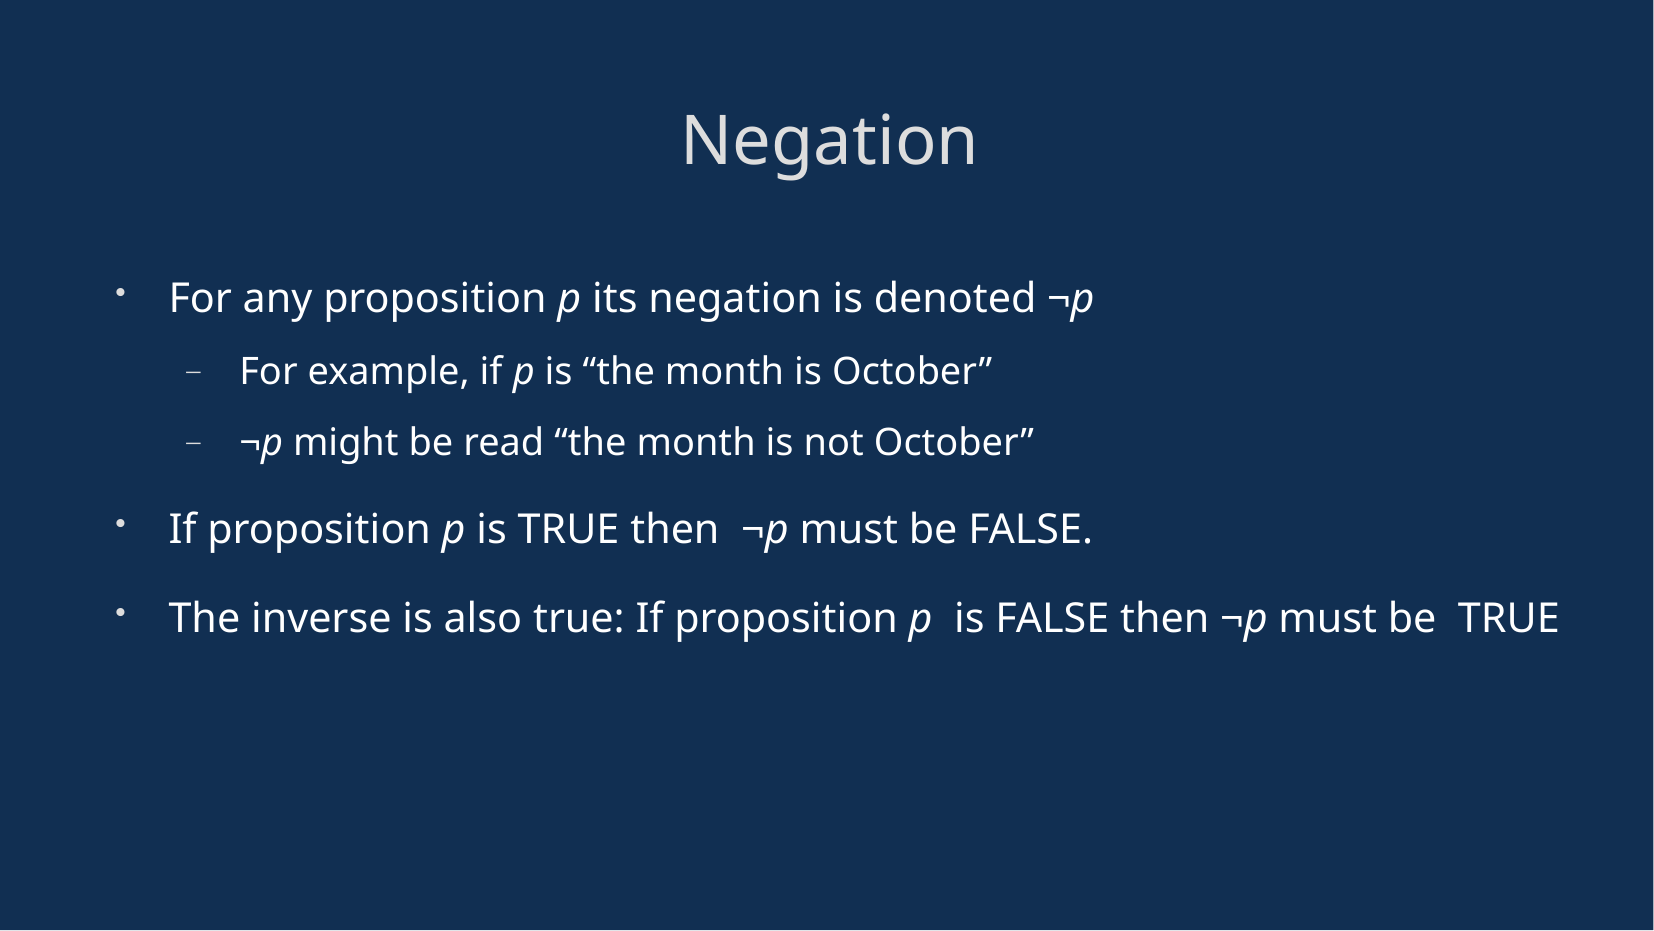

# Negation
For any proposition p its negation is denoted ¬p
For example, if p is “the month is October”
¬p might be read “the month is not October”
If proposition p is TRUE then ¬p must be FALSE.
The inverse is also true: If proposition p is FALSE then ¬p must be TRUE